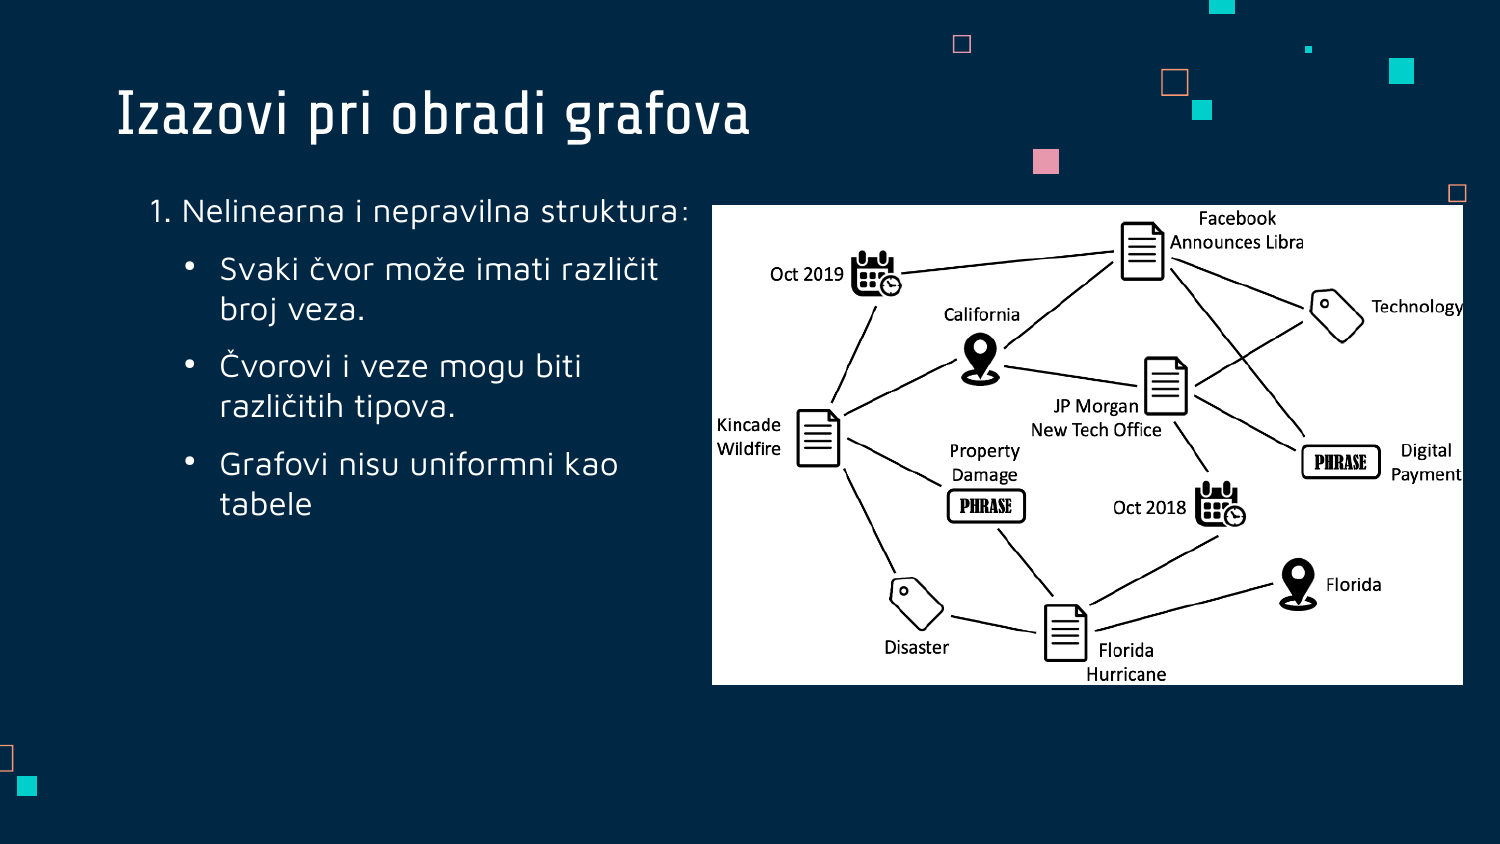

Izazovi pri obradi grafova
# 1. Nelinearna i nepravilna struktura:
Svaki čvor može imati različit broj veza.
Čvorovi i veze mogu biti različitih tipova.
Grafovi nisu uniformni kao tabele